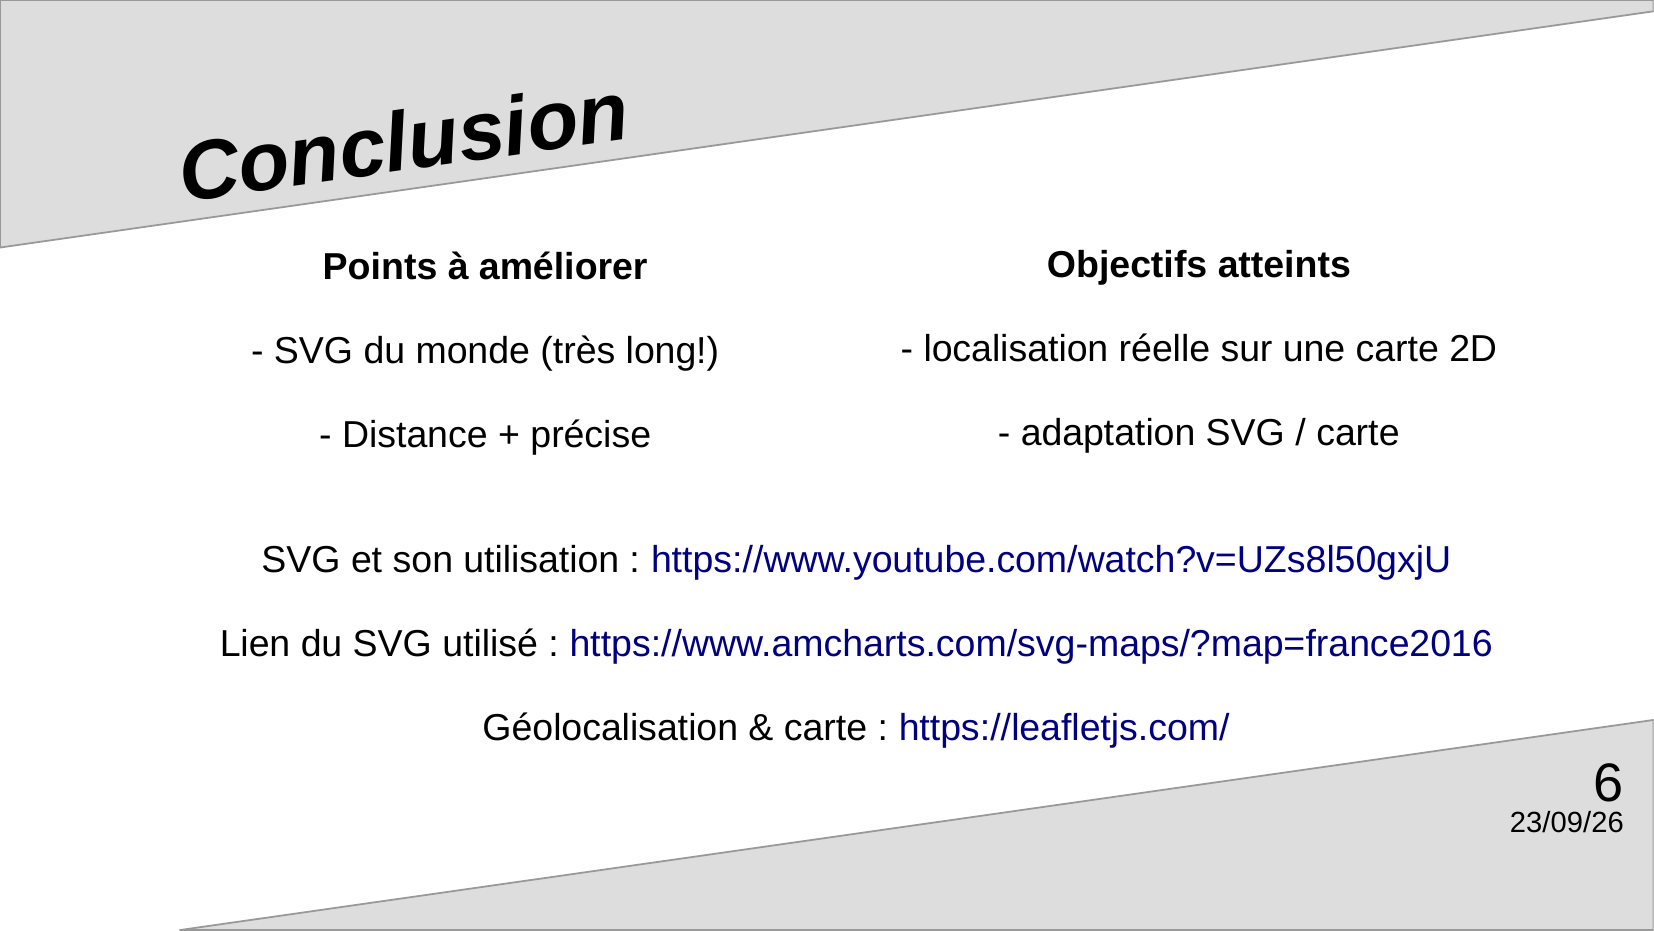

# Conclusion
Objectifs atteints
- localisation réelle sur une carte 2D
- adaptation SVG / carte
Points à améliorer
- SVG du monde (très long!)
- Distance + précise
SVG et son utilisation : https://www.youtube.com/watch?v=UZs8l50gxjU
Lien du SVG utilisé : https://www.amcharts.com/svg-maps/?map=france2016
Géolocalisation & carte : https://leafletjs.com/
6